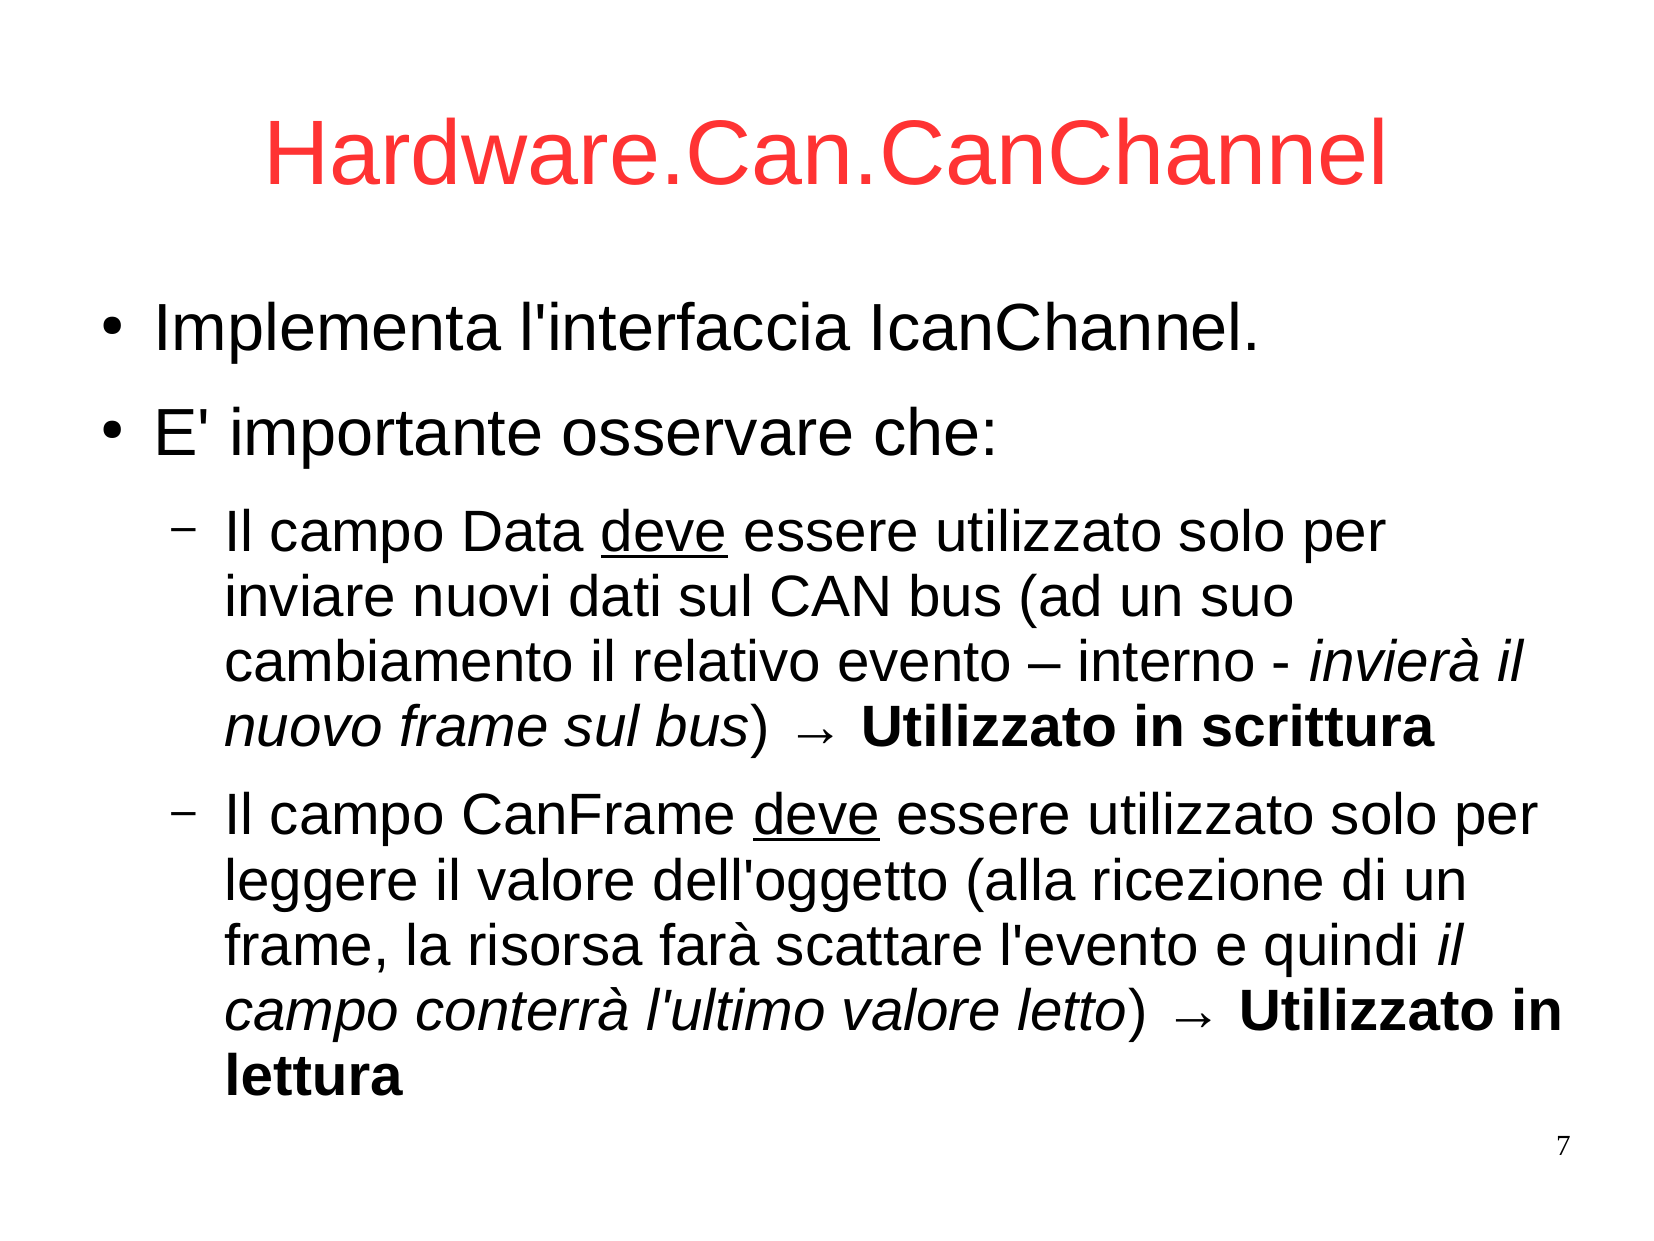

# Hardware.Can.CanChannel
Implementa l'interfaccia IcanChannel.
E' importante osservare che:
Il campo Data deve essere utilizzato solo per inviare nuovi dati sul CAN bus (ad un suo cambiamento il relativo evento – interno - invierà il nuovo frame sul bus) → Utilizzato in scrittura
Il campo CanFrame deve essere utilizzato solo per leggere il valore dell'oggetto (alla ricezione di un frame, la risorsa farà scattare l'evento e quindi il campo conterrà l'ultimo valore letto) → Utilizzato in lettura
7